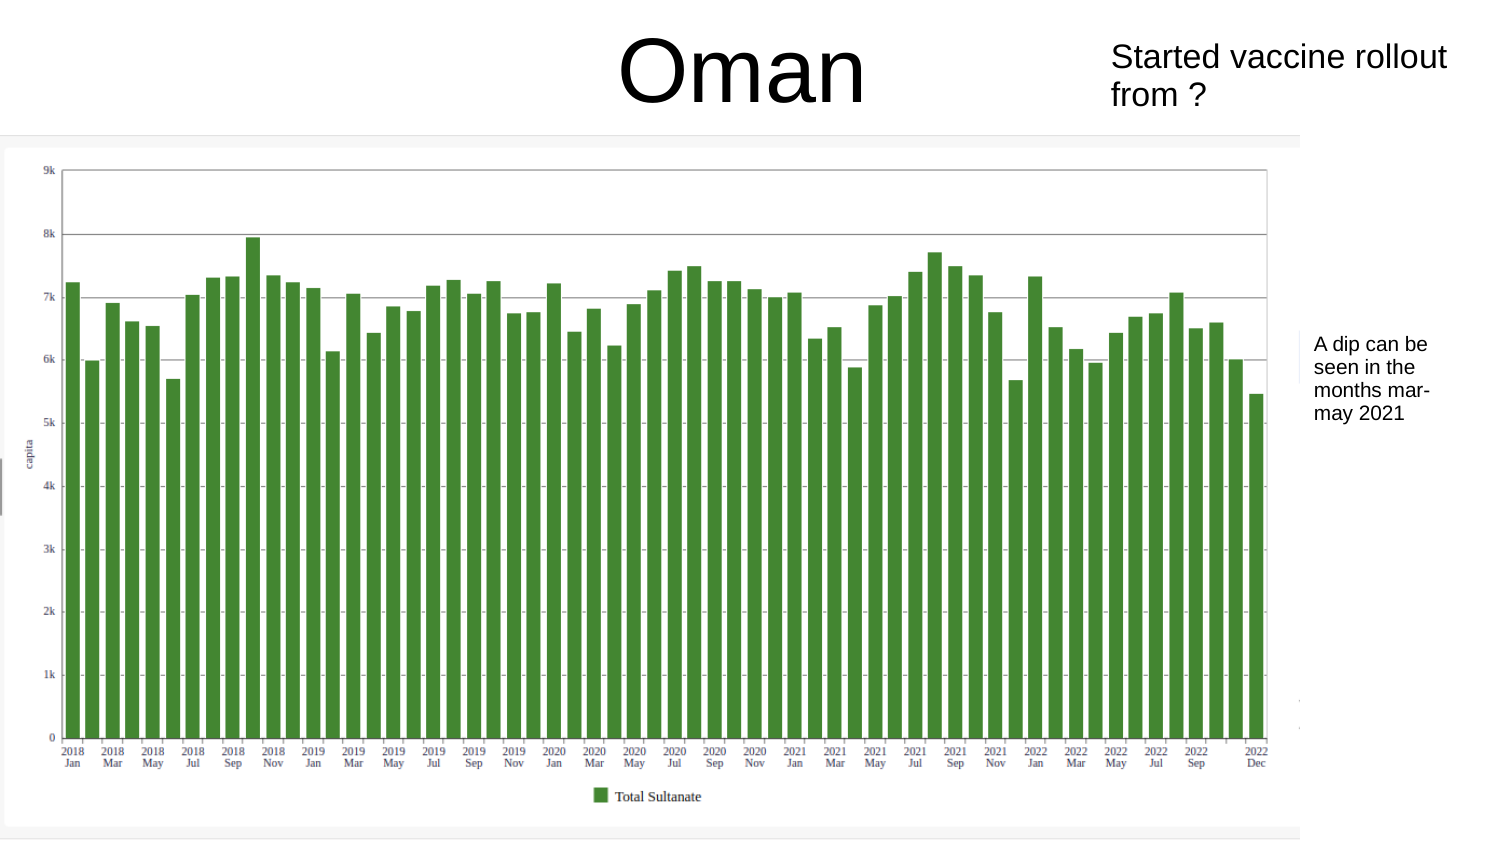

# Oman
Started vaccine rollout from ?
A dip can be seen in the months mar-may 2021